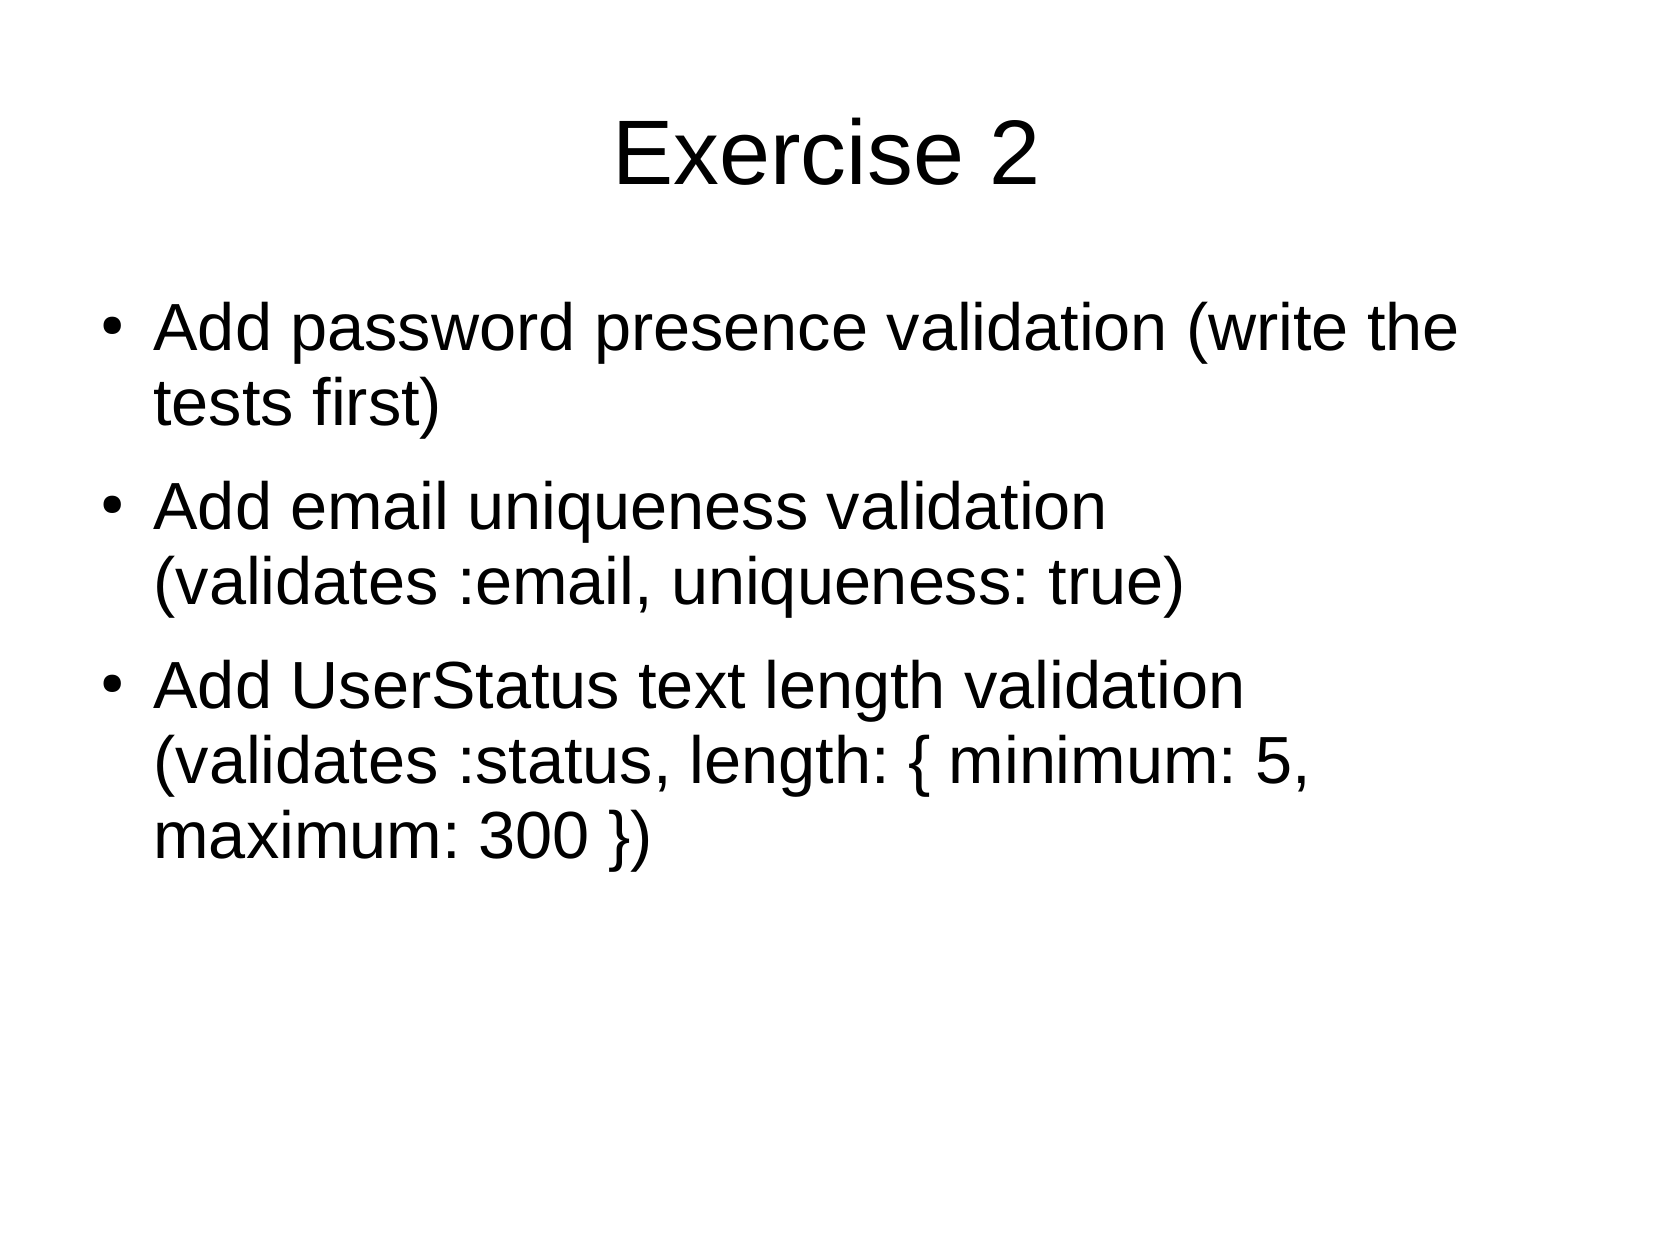

# Exercise 2
Add password presence validation (write the tests first)
Add email uniqueness validation (validates :email, uniqueness: true)
Add UserStatus text length validation (validates :status, length: { minimum: 5, maximum: 300 })